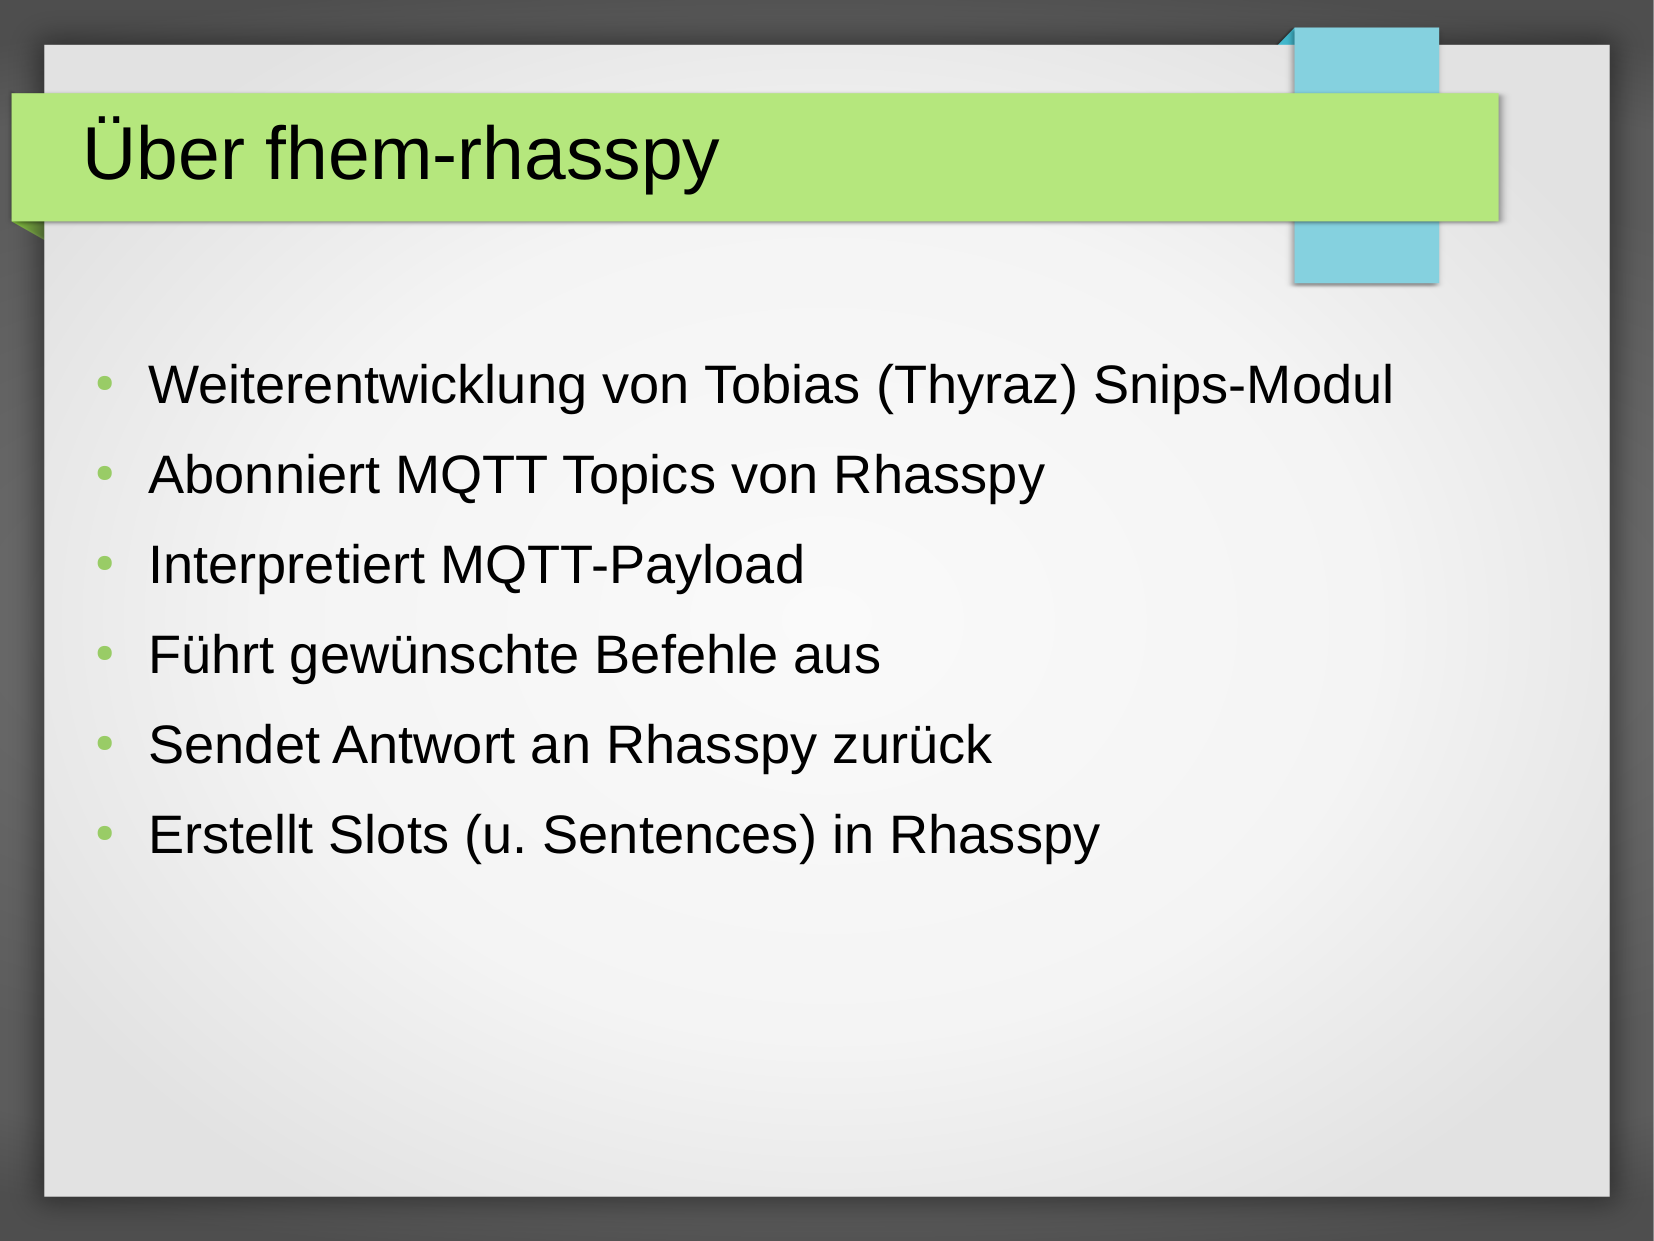

# Über fhem-rhasspy
Weiterentwicklung von Tobias (Thyraz) Snips-Modul
Abonniert MQTT Topics von Rhasspy
Interpretiert MQTT-Payload
Führt gewünschte Befehle aus
Sendet Antwort an Rhasspy zurück
Erstellt Slots (u. Sentences) in Rhasspy